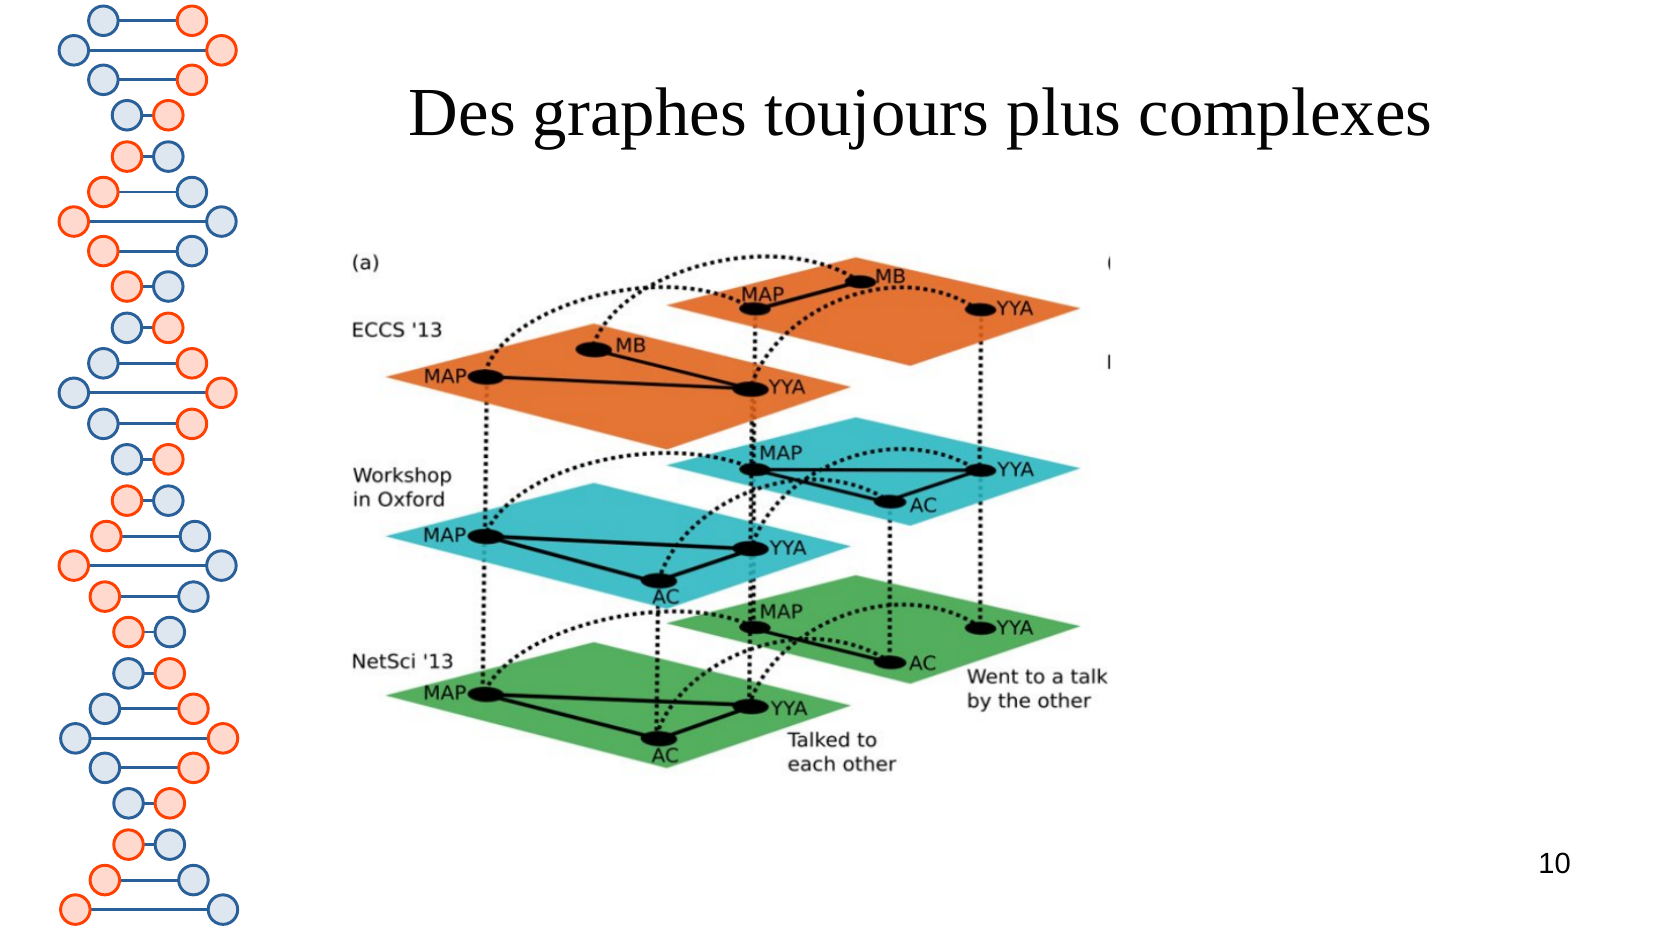

# Des graphes toujours plus complexes
10